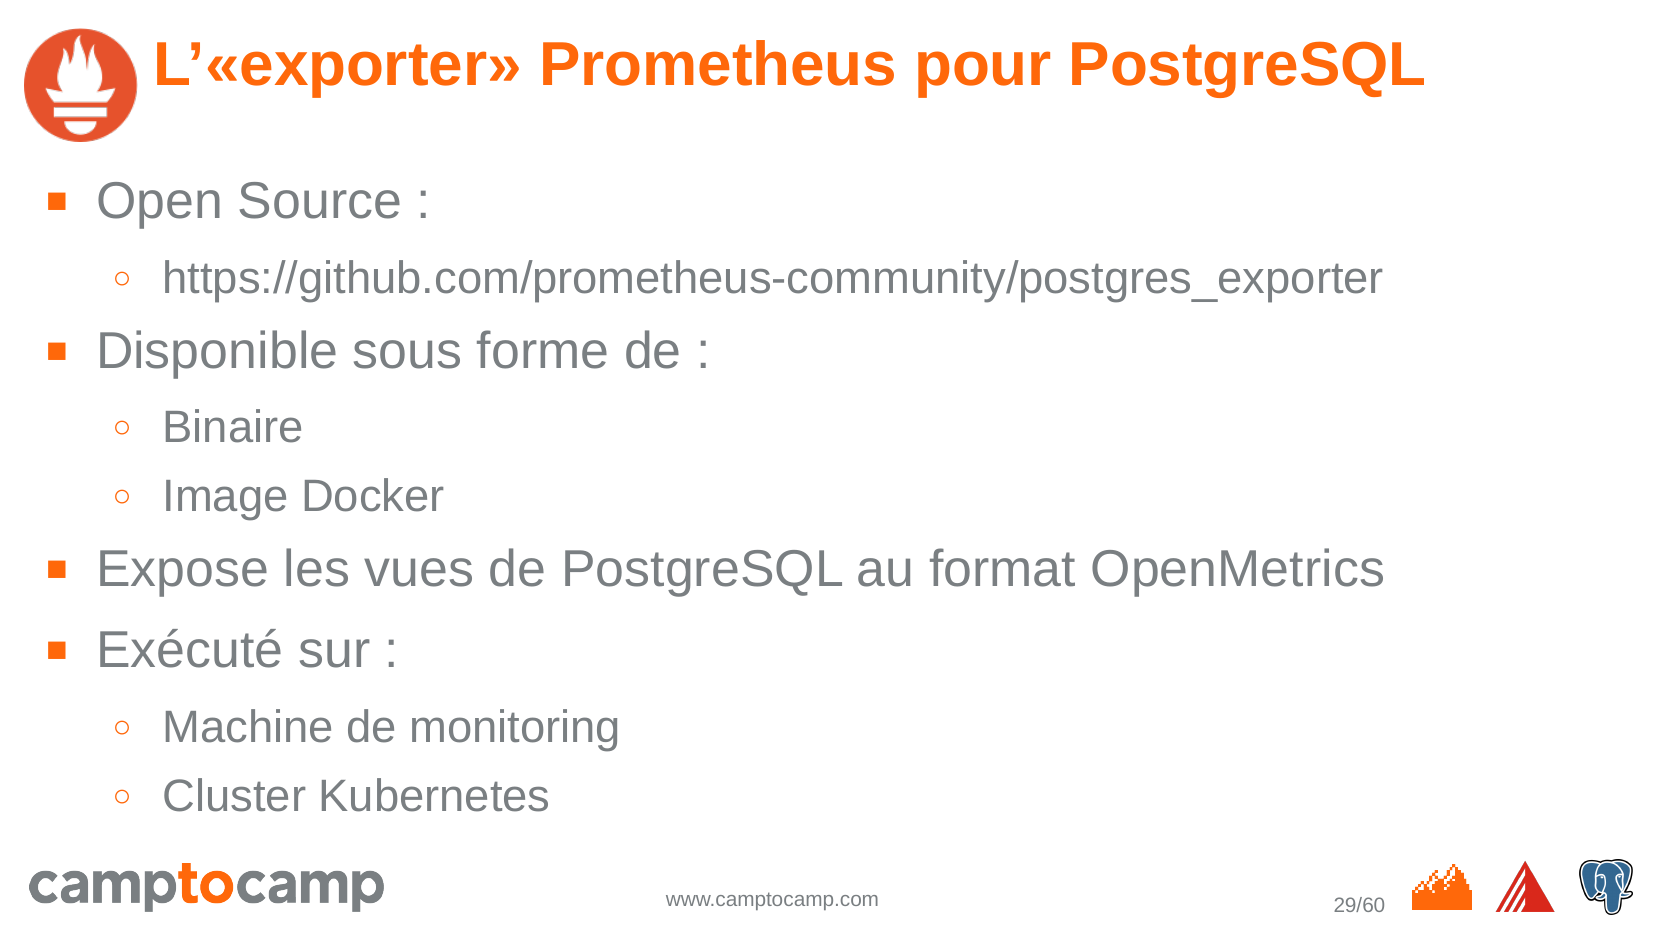

# L’«exporter» Prometheus pour PostgreSQL
Open Source :
https://github.com/prometheus-community/postgres_exporter
Disponible sous forme de :
Binaire
Image Docker
Expose les vues de PostgreSQL au format OpenMetrics
Exécuté sur :
Machine de monitoring
Cluster Kubernetes